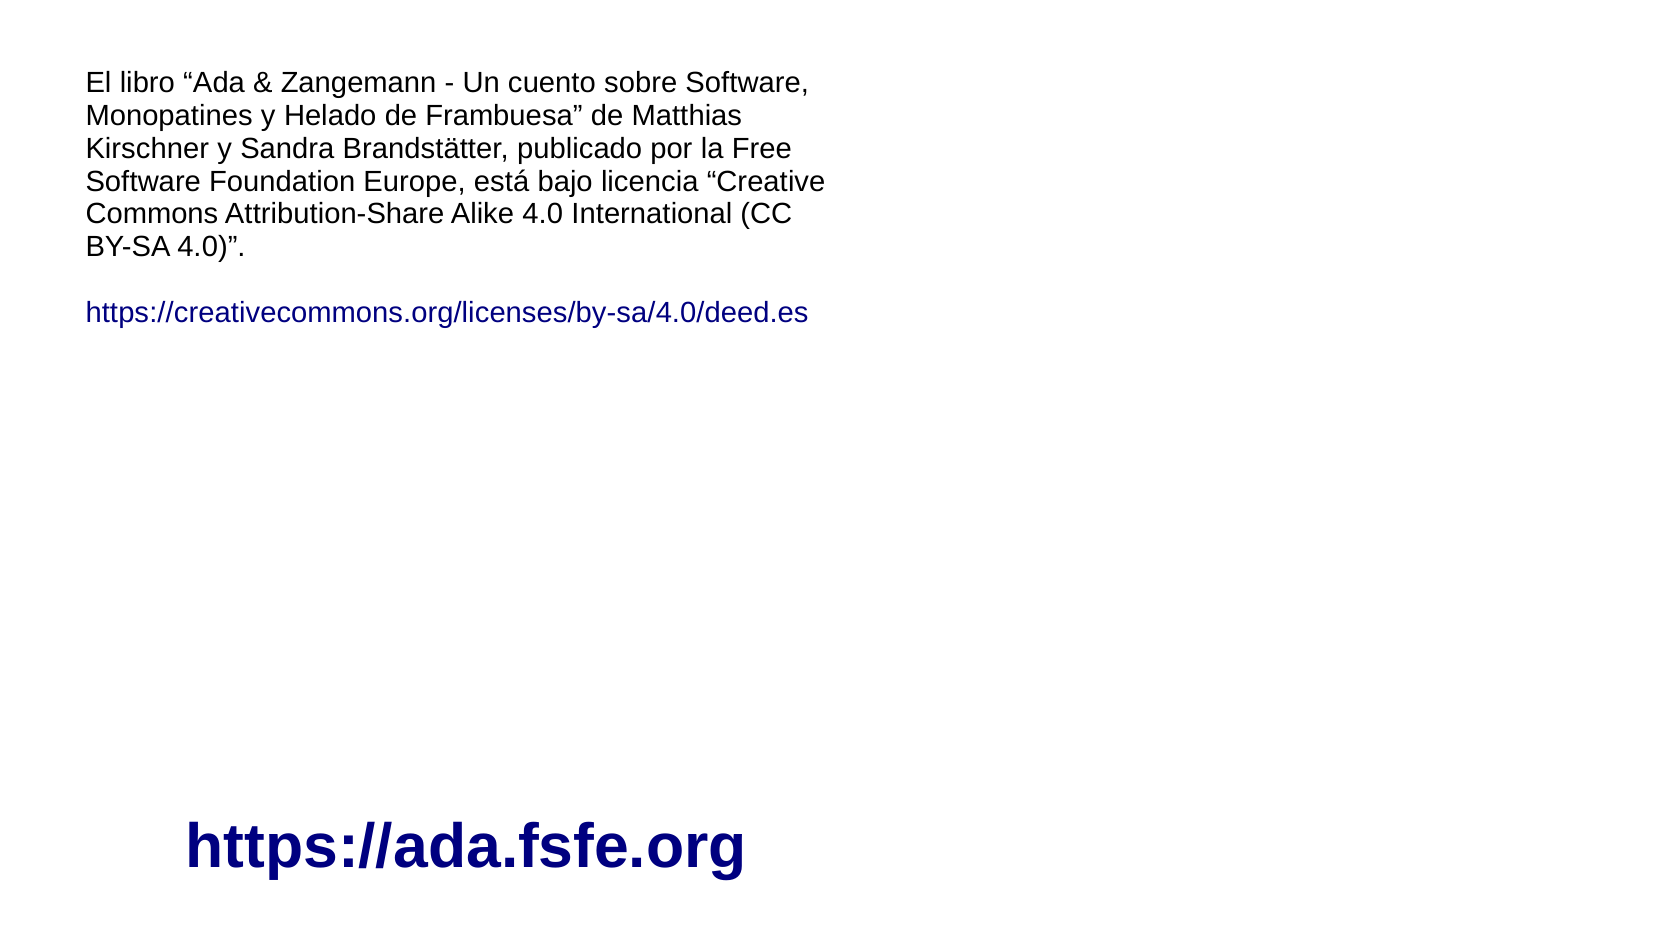

El libro “Ada & Zangemann - Un cuento sobre Software, Monopatines y Helado de Frambuesa” de Matthias Kirschner y Sandra Brandstätter, publicado por la Free Software Foundation Europe, está bajo licencia “Creative Commons Attribution-Share Alike 4.0 International (CC BY-SA 4.0)”.
https://creativecommons.org/licenses/by-sa/4.0/deed.es
https://ada.fsfe.org